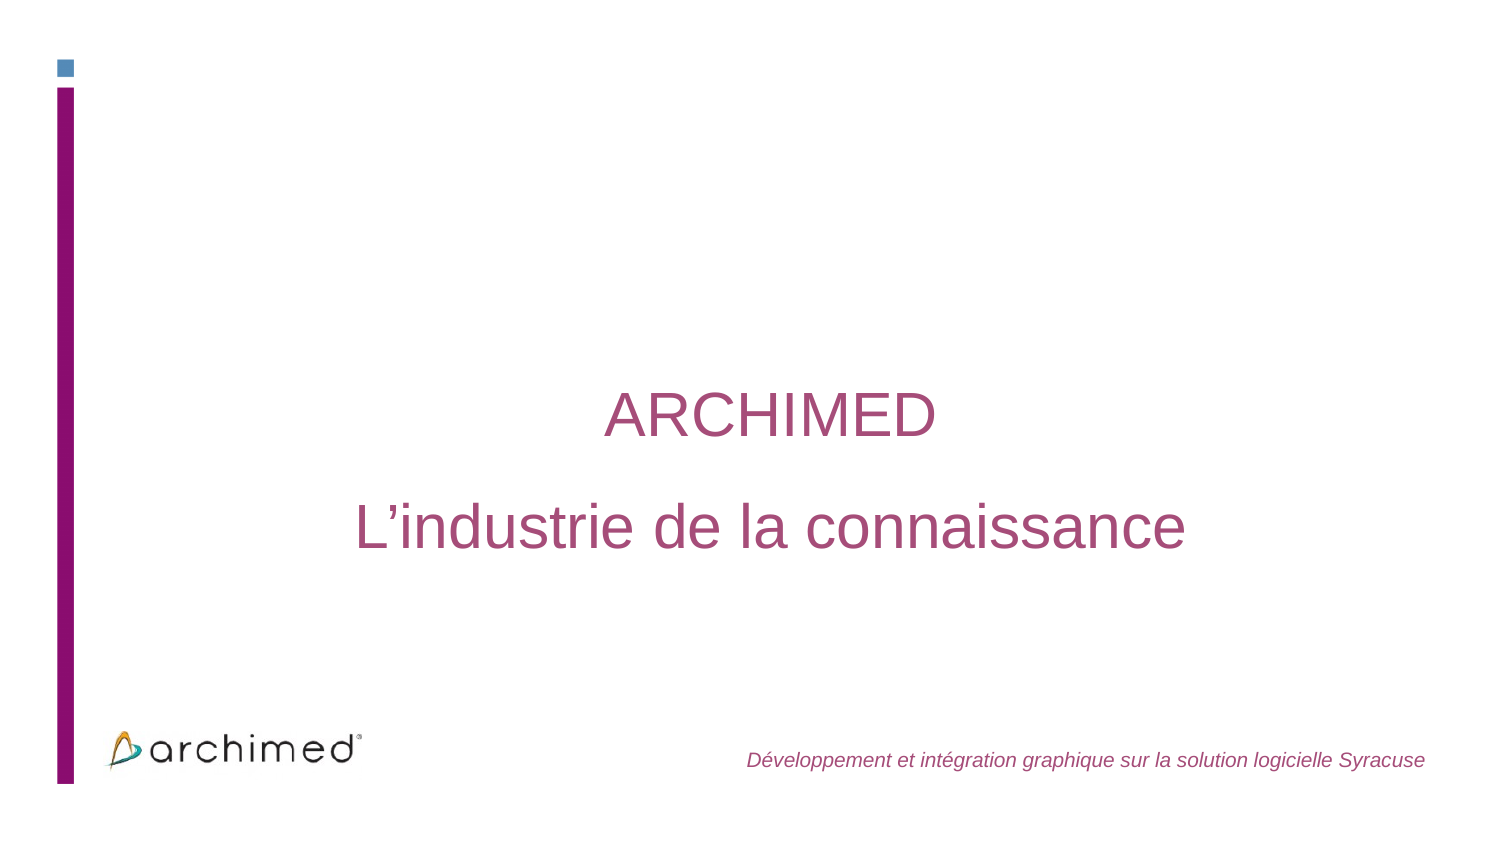

ARCHIMED
L’industrie de la connaissance
# Développement et intégration graphique sur la solution logicielle Syracuse